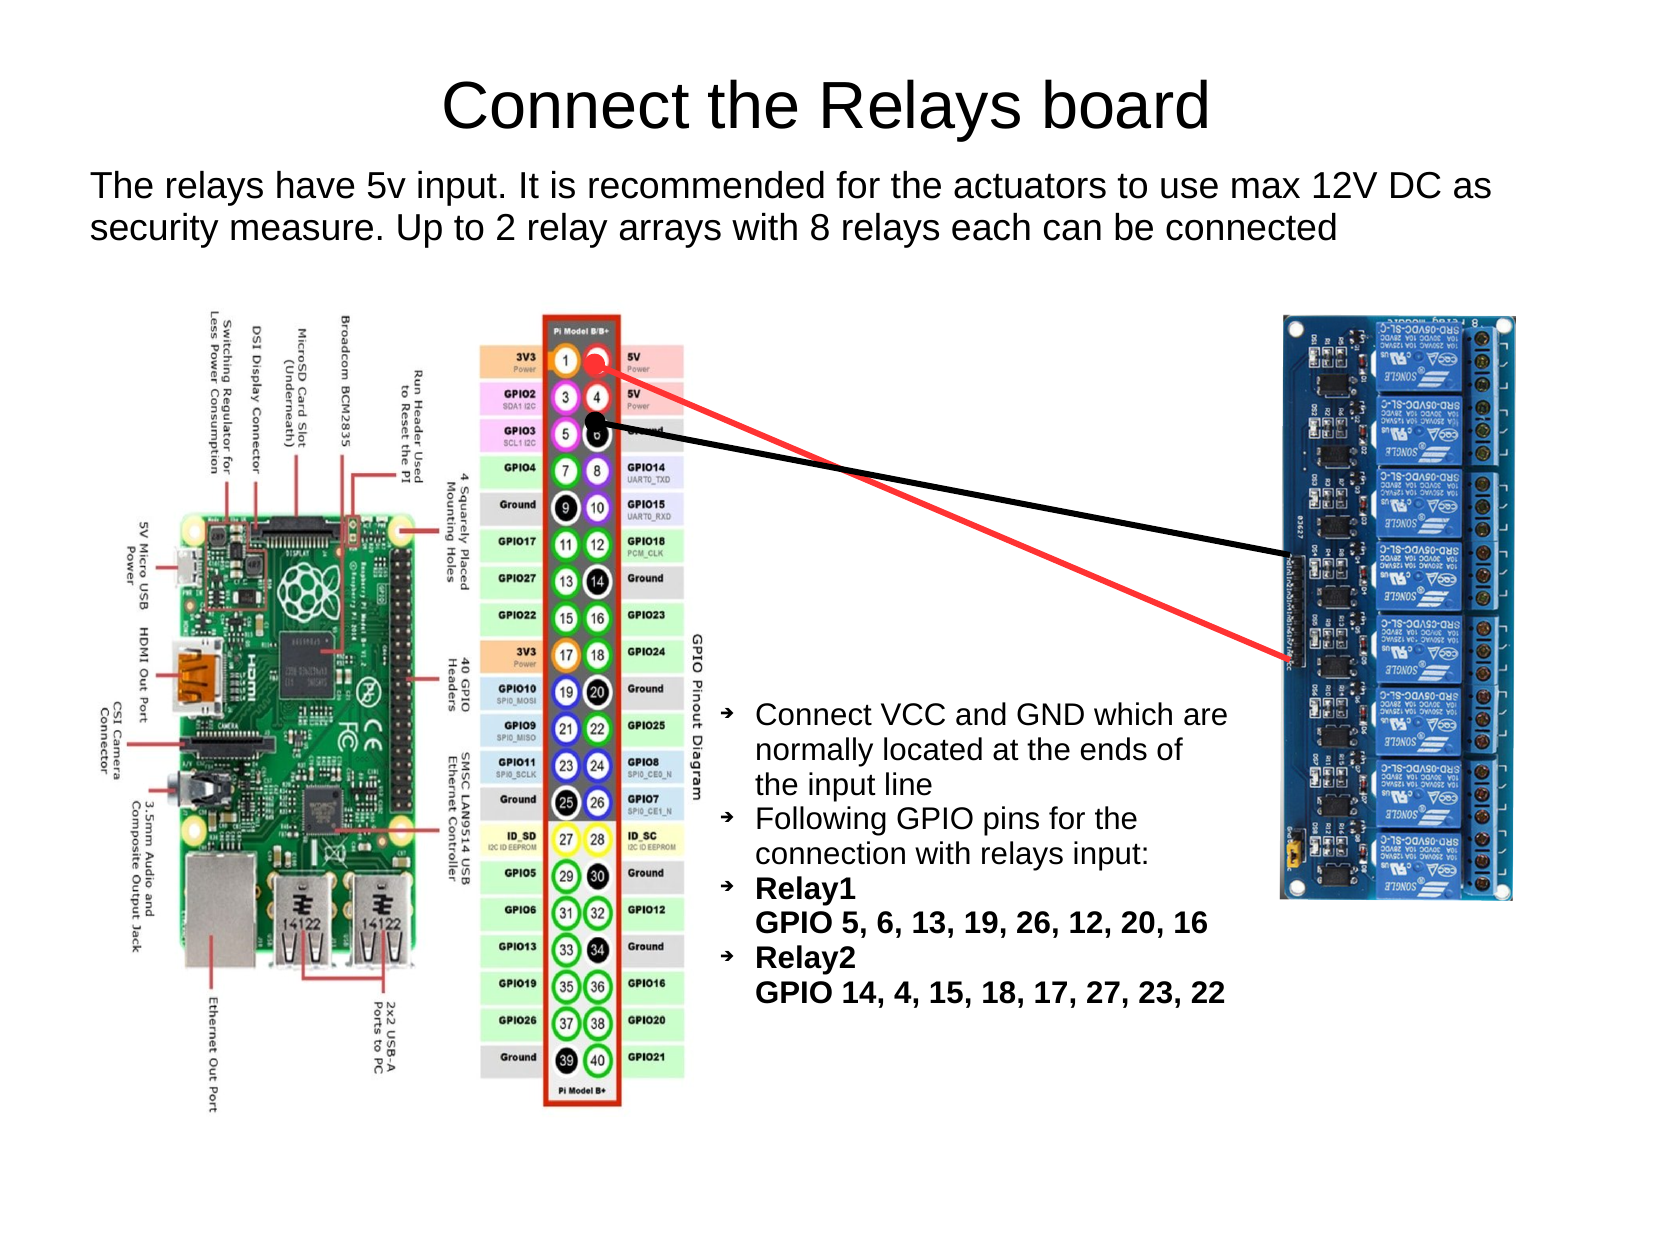

# Connect the Relays board
The relays have 5v input. It is recommended for the actuators to use max 12V DC as security measure. Up to 2 relay arrays with 8 relays each can be connected
Connect VCC and GND which are normally located at the ends of the input line
Following GPIO pins for the connection with relays input:
Relay1
GPIO 5, 6, 13, 19, 26, 12, 20, 16
Relay2
GPIO 14, 4, 15, 18, 17, 27, 23, 22